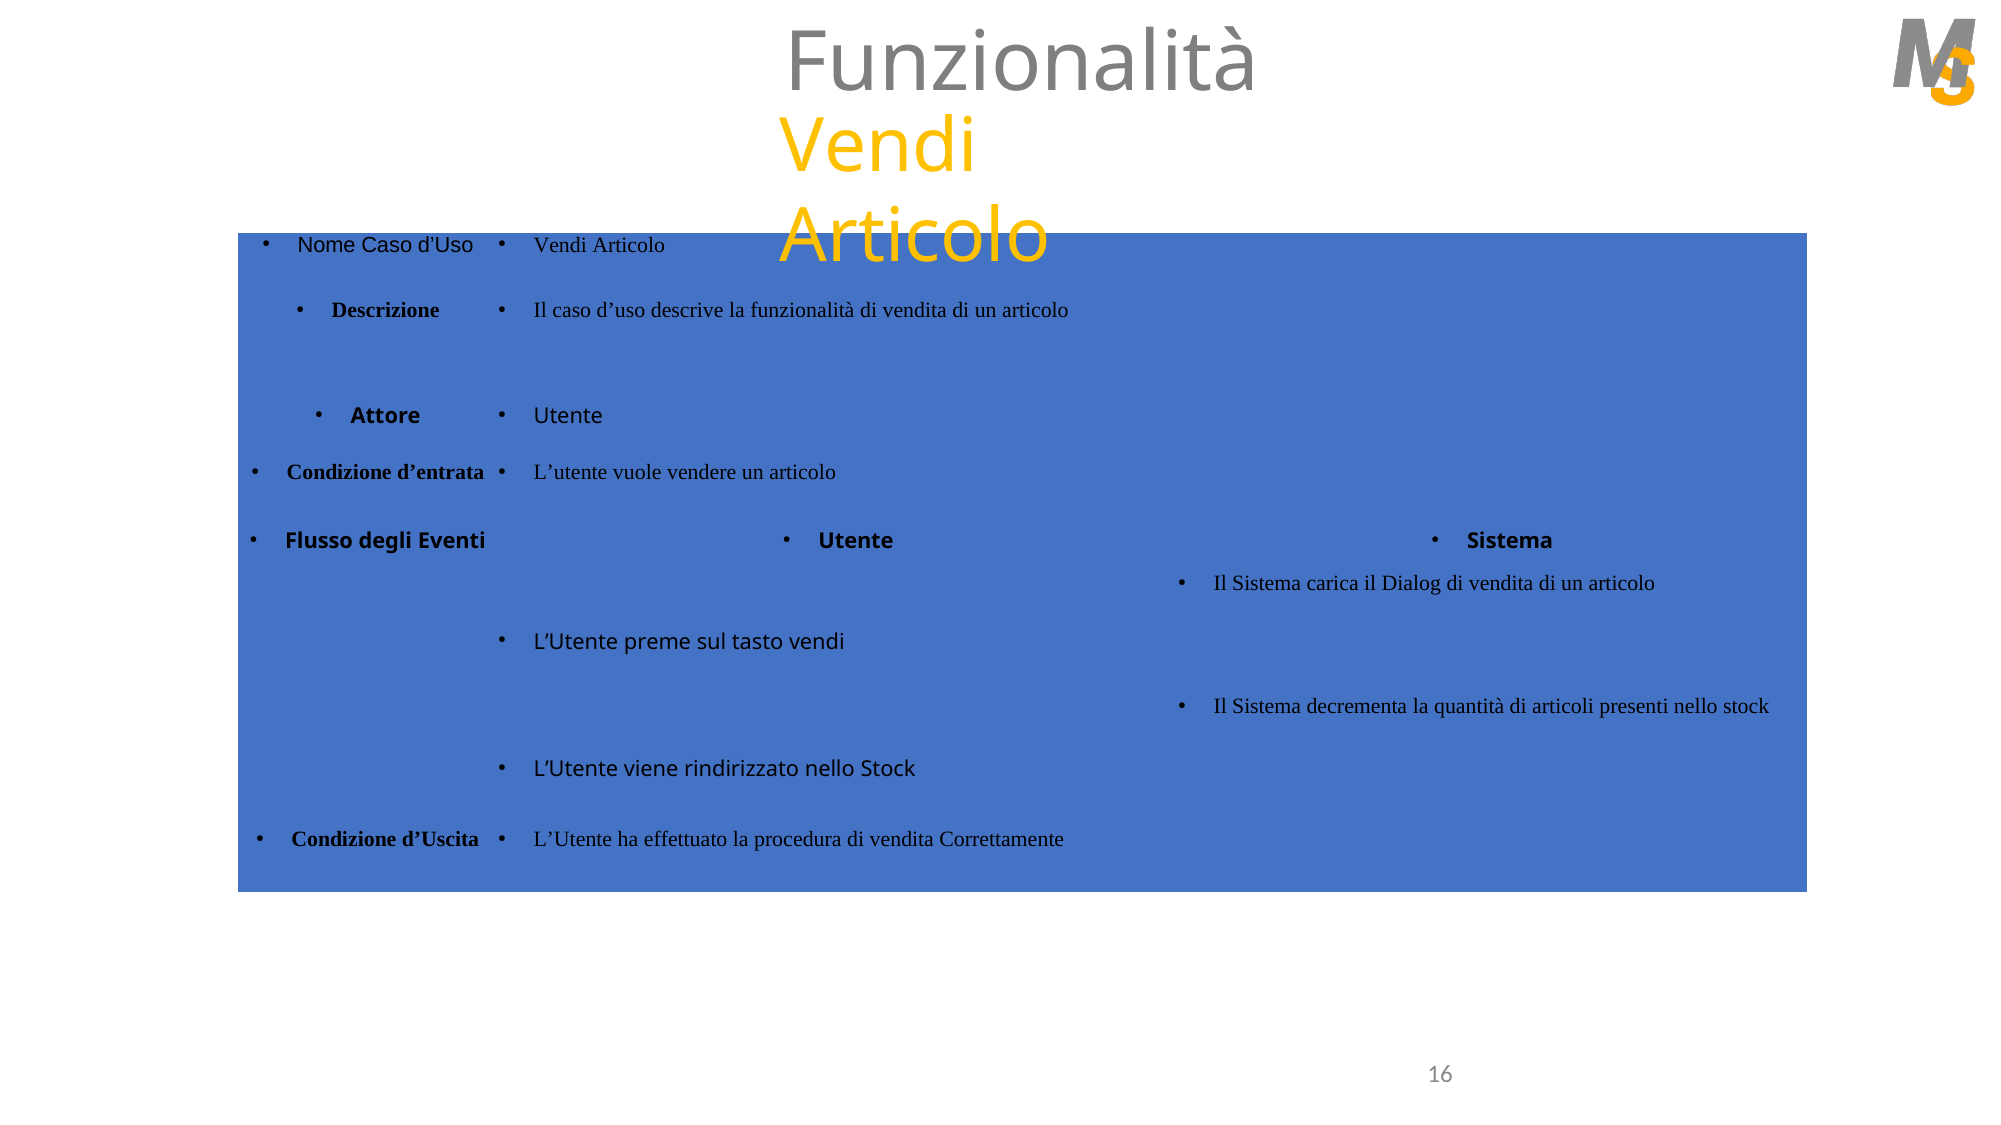

Funzionalità
Vendi Articolo
| Nome Caso d’Uso | Vendi Articolo | |
| --- | --- | --- |
| Descrizione | Il caso d’uso descrive la funzionalità di vendita di un articolo | |
| Attore | Utente | |
| Condizione d’entrata | L’utente vuole vendere un articolo | |
| Flusso degli Eventi | Utente | Sistema |
| | | Il Sistema carica il Dialog di vendita di un articolo |
| | L’Utente preme sul tasto vendi | |
| | | Il Sistema decrementa la quantità di articoli presenti nello stock |
| | L’Utente viene rindirizzato nello Stock | |
| Condizione d’Uscita | L’Utente ha effettuato la procedura di vendita Correttamente | |